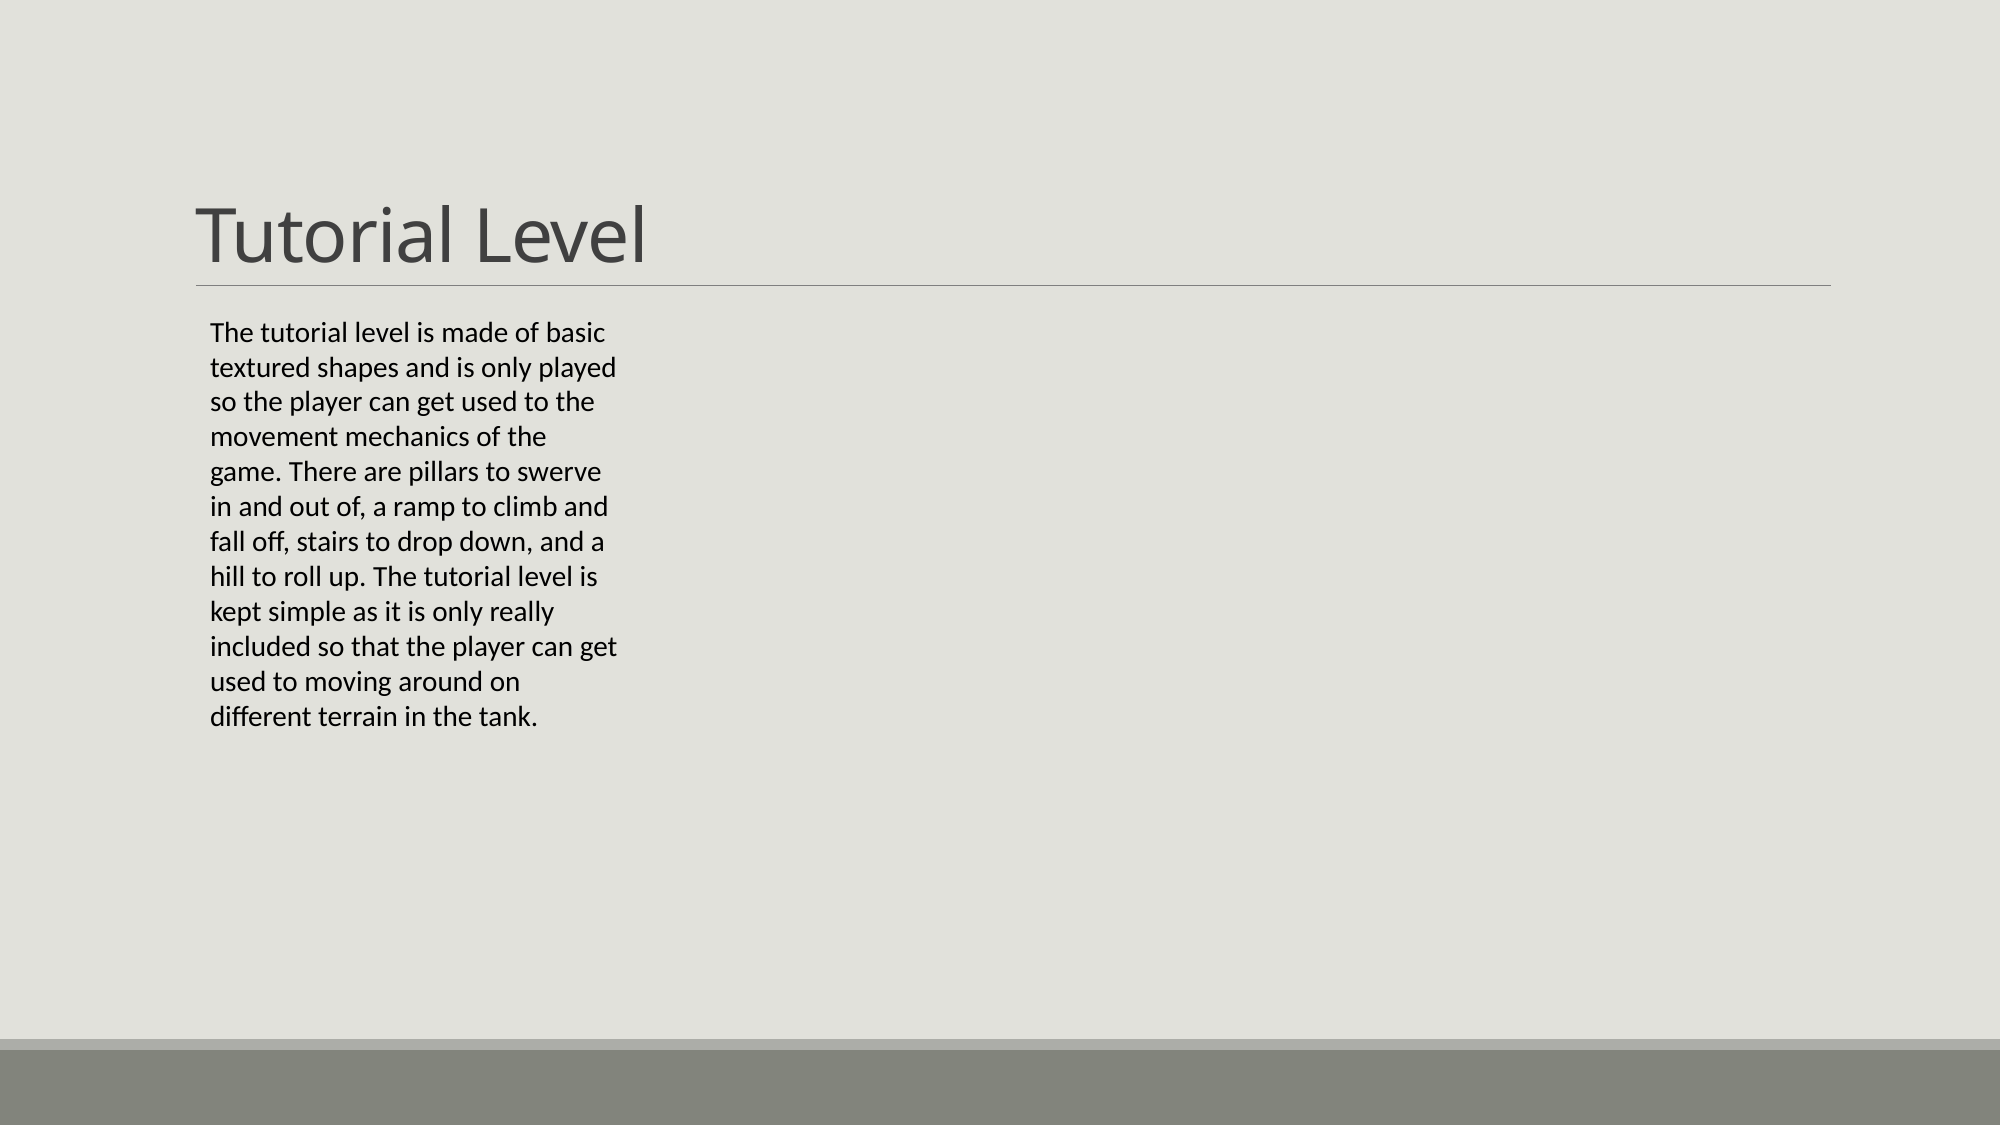

# Tutorial Level
The tutorial level is made of basic textured shapes and is only played so the player can get used to the movement mechanics of the game. There are pillars to swerve in and out of, a ramp to climb and fall off, stairs to drop down, and a hill to roll up. The tutorial level is kept simple as it is only really included so that the player can get used to moving around on different terrain in the tank.